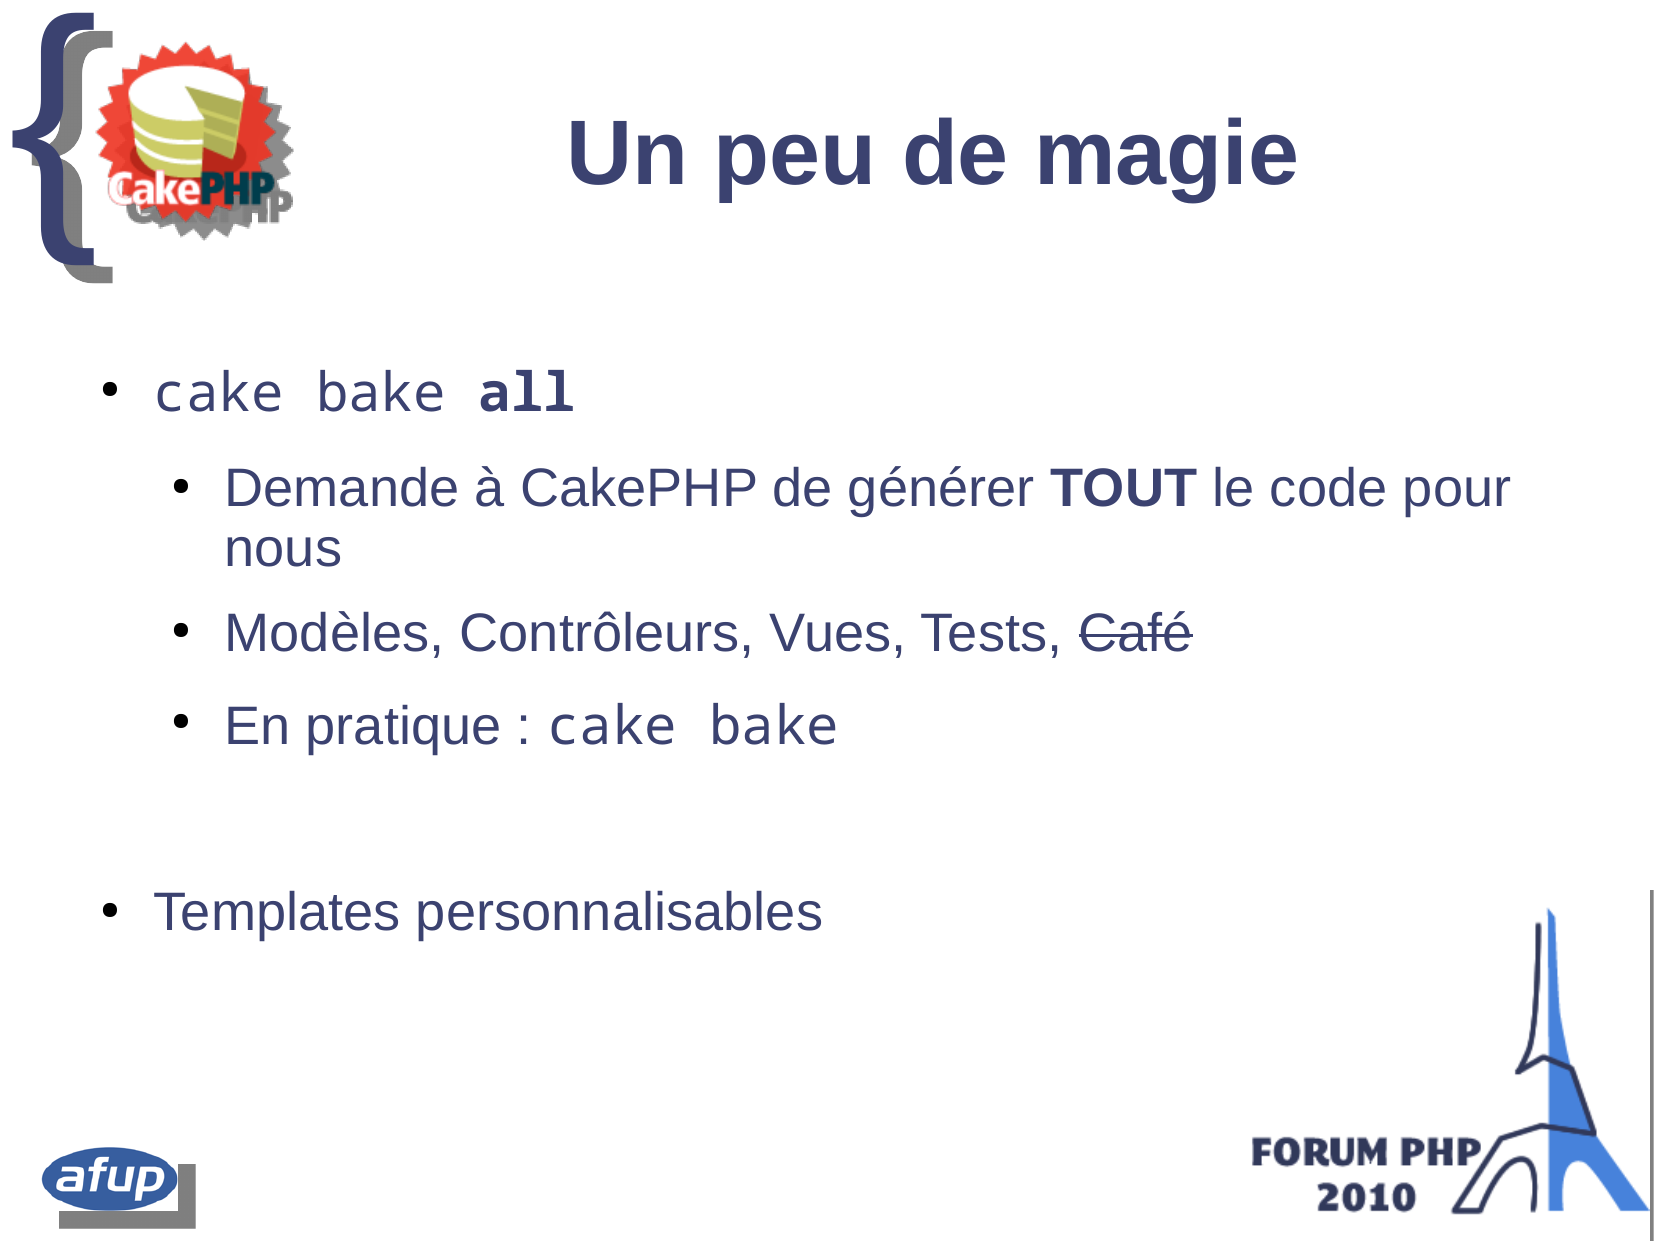

# Un peu de magie
cake bake all
Demande à CakePHP de générer TOUT le code pour nous
Modèles, Contrôleurs, Vues, Tests, Café
En pratique : cake bake
Templates personnalisables